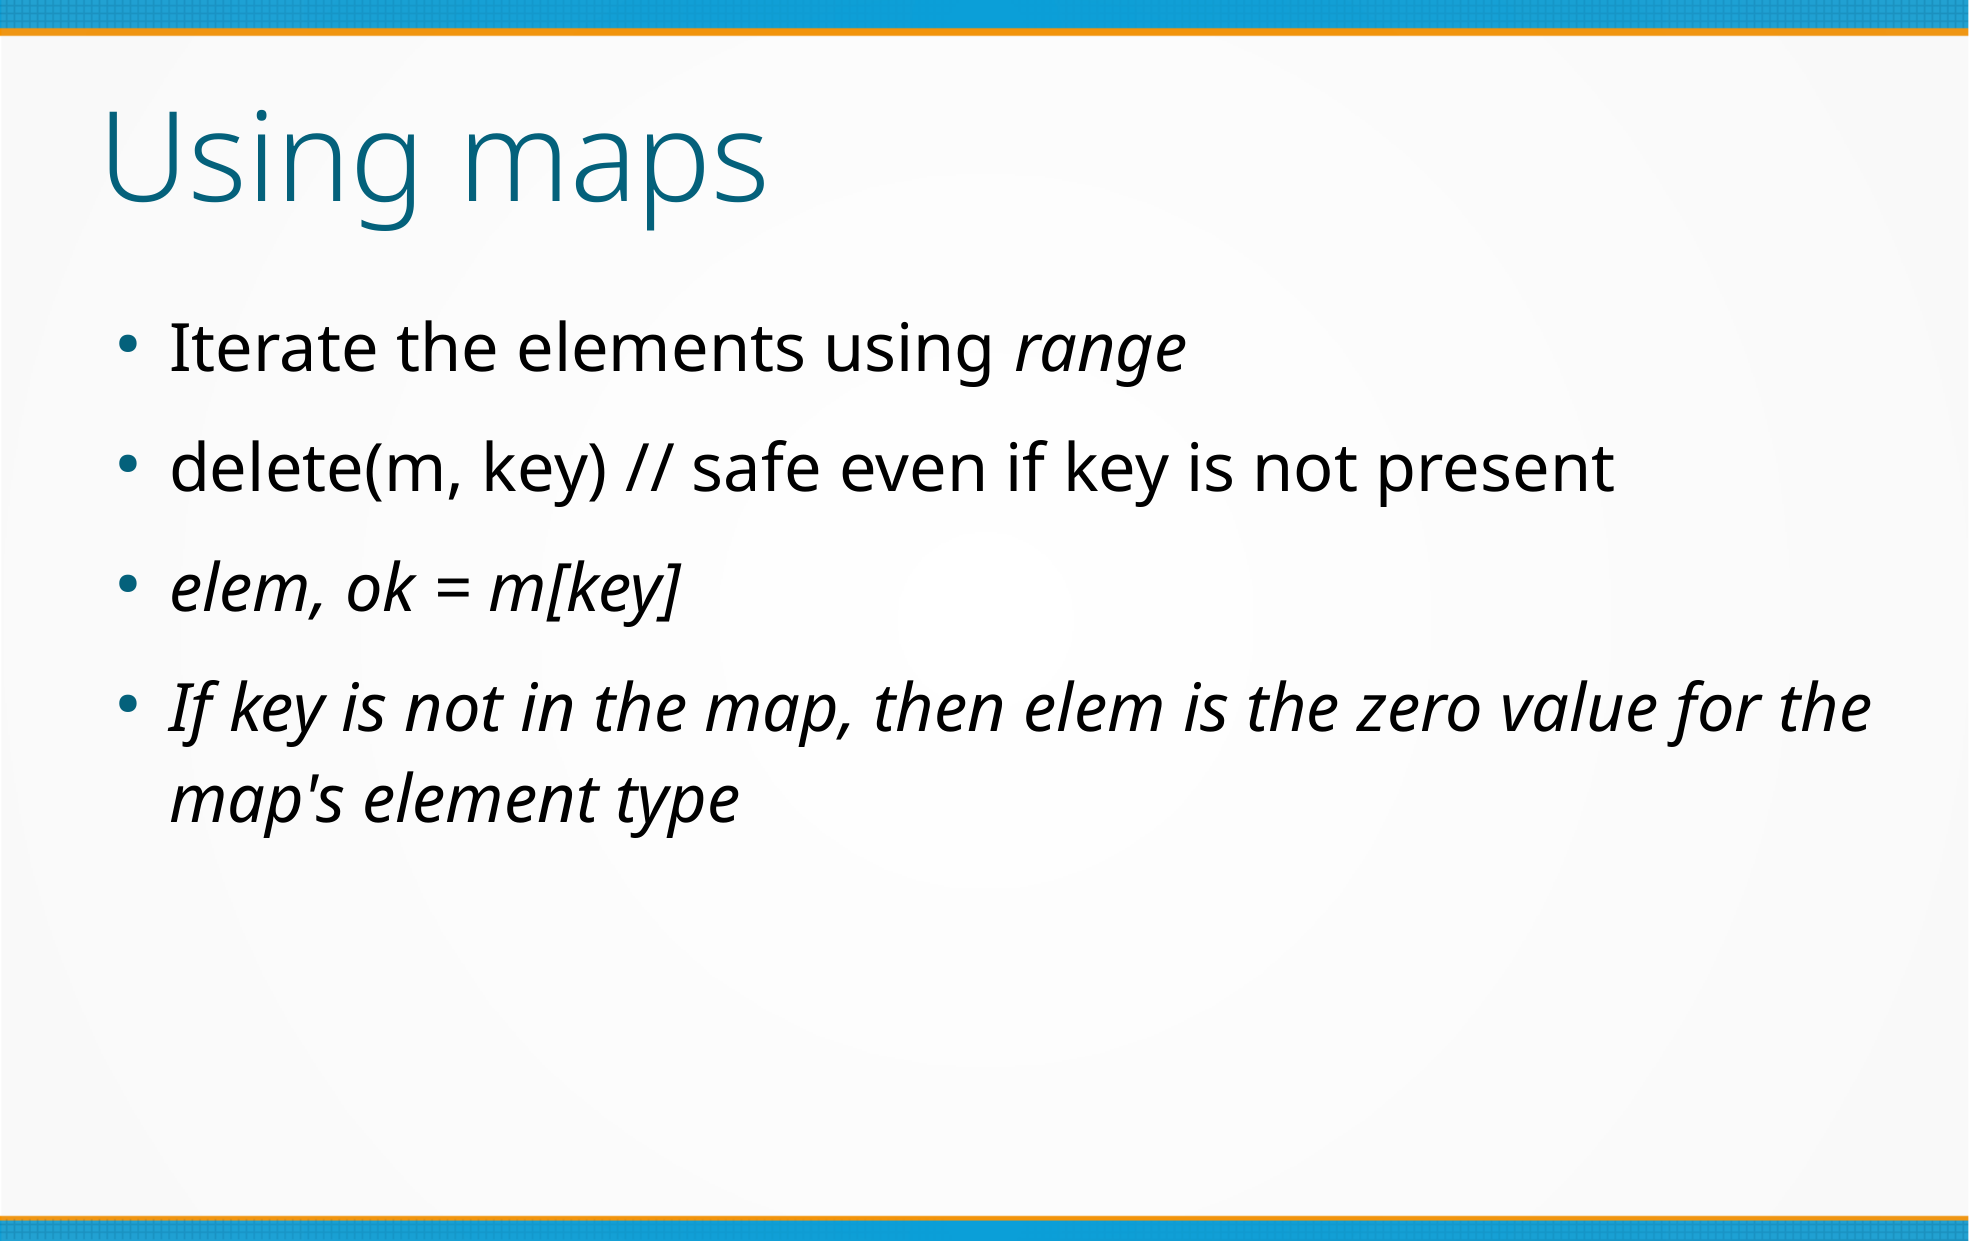

# Using maps
Iterate the elements using range
delete(m, key) // safe even if key is not present
elem, ok = m[key]
If key is not in the map, then elem is the zero value for the map's element type